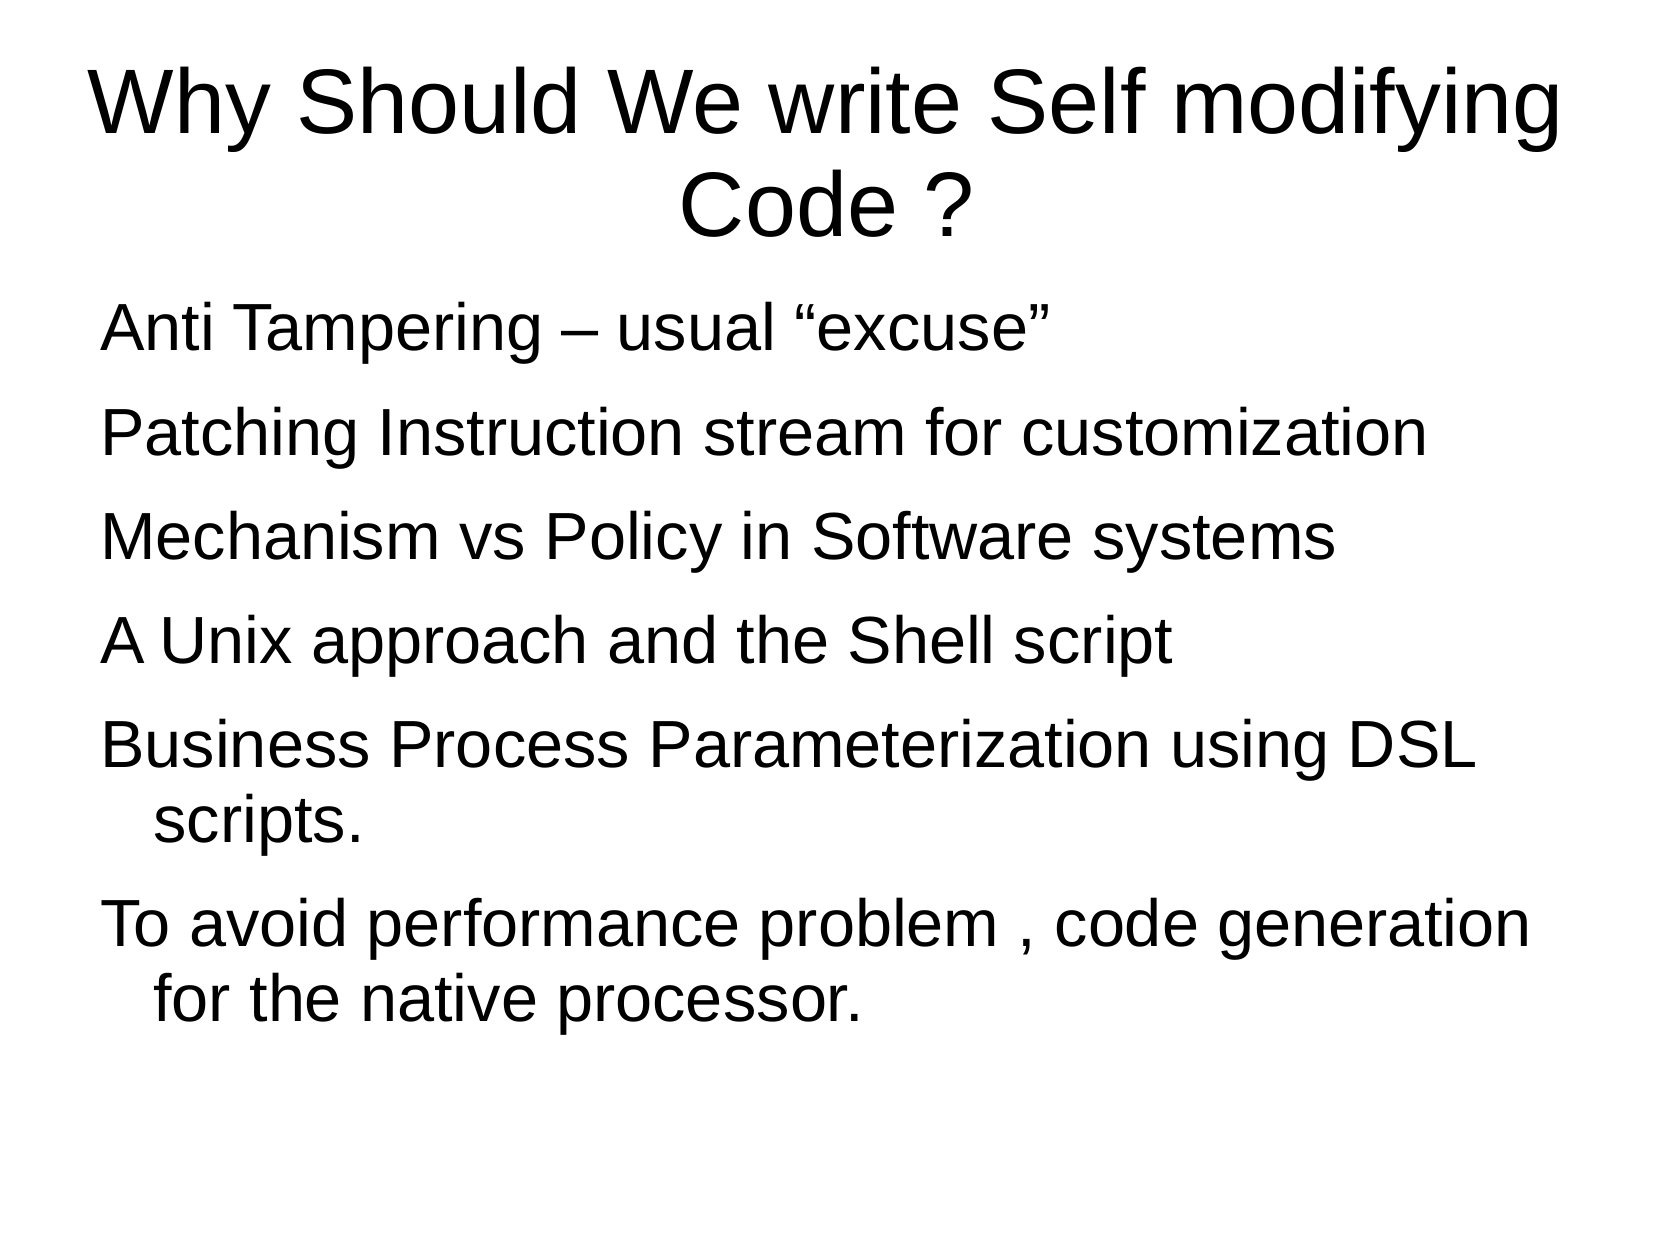

# Why Should We write Self modifying Code ?
Anti Tampering – usual “excuse”
Patching Instruction stream for customization
Mechanism vs Policy in Software systems
A Unix approach and the Shell script
Business Process Parameterization using DSL scripts.
To avoid performance problem , code generation for the native processor.